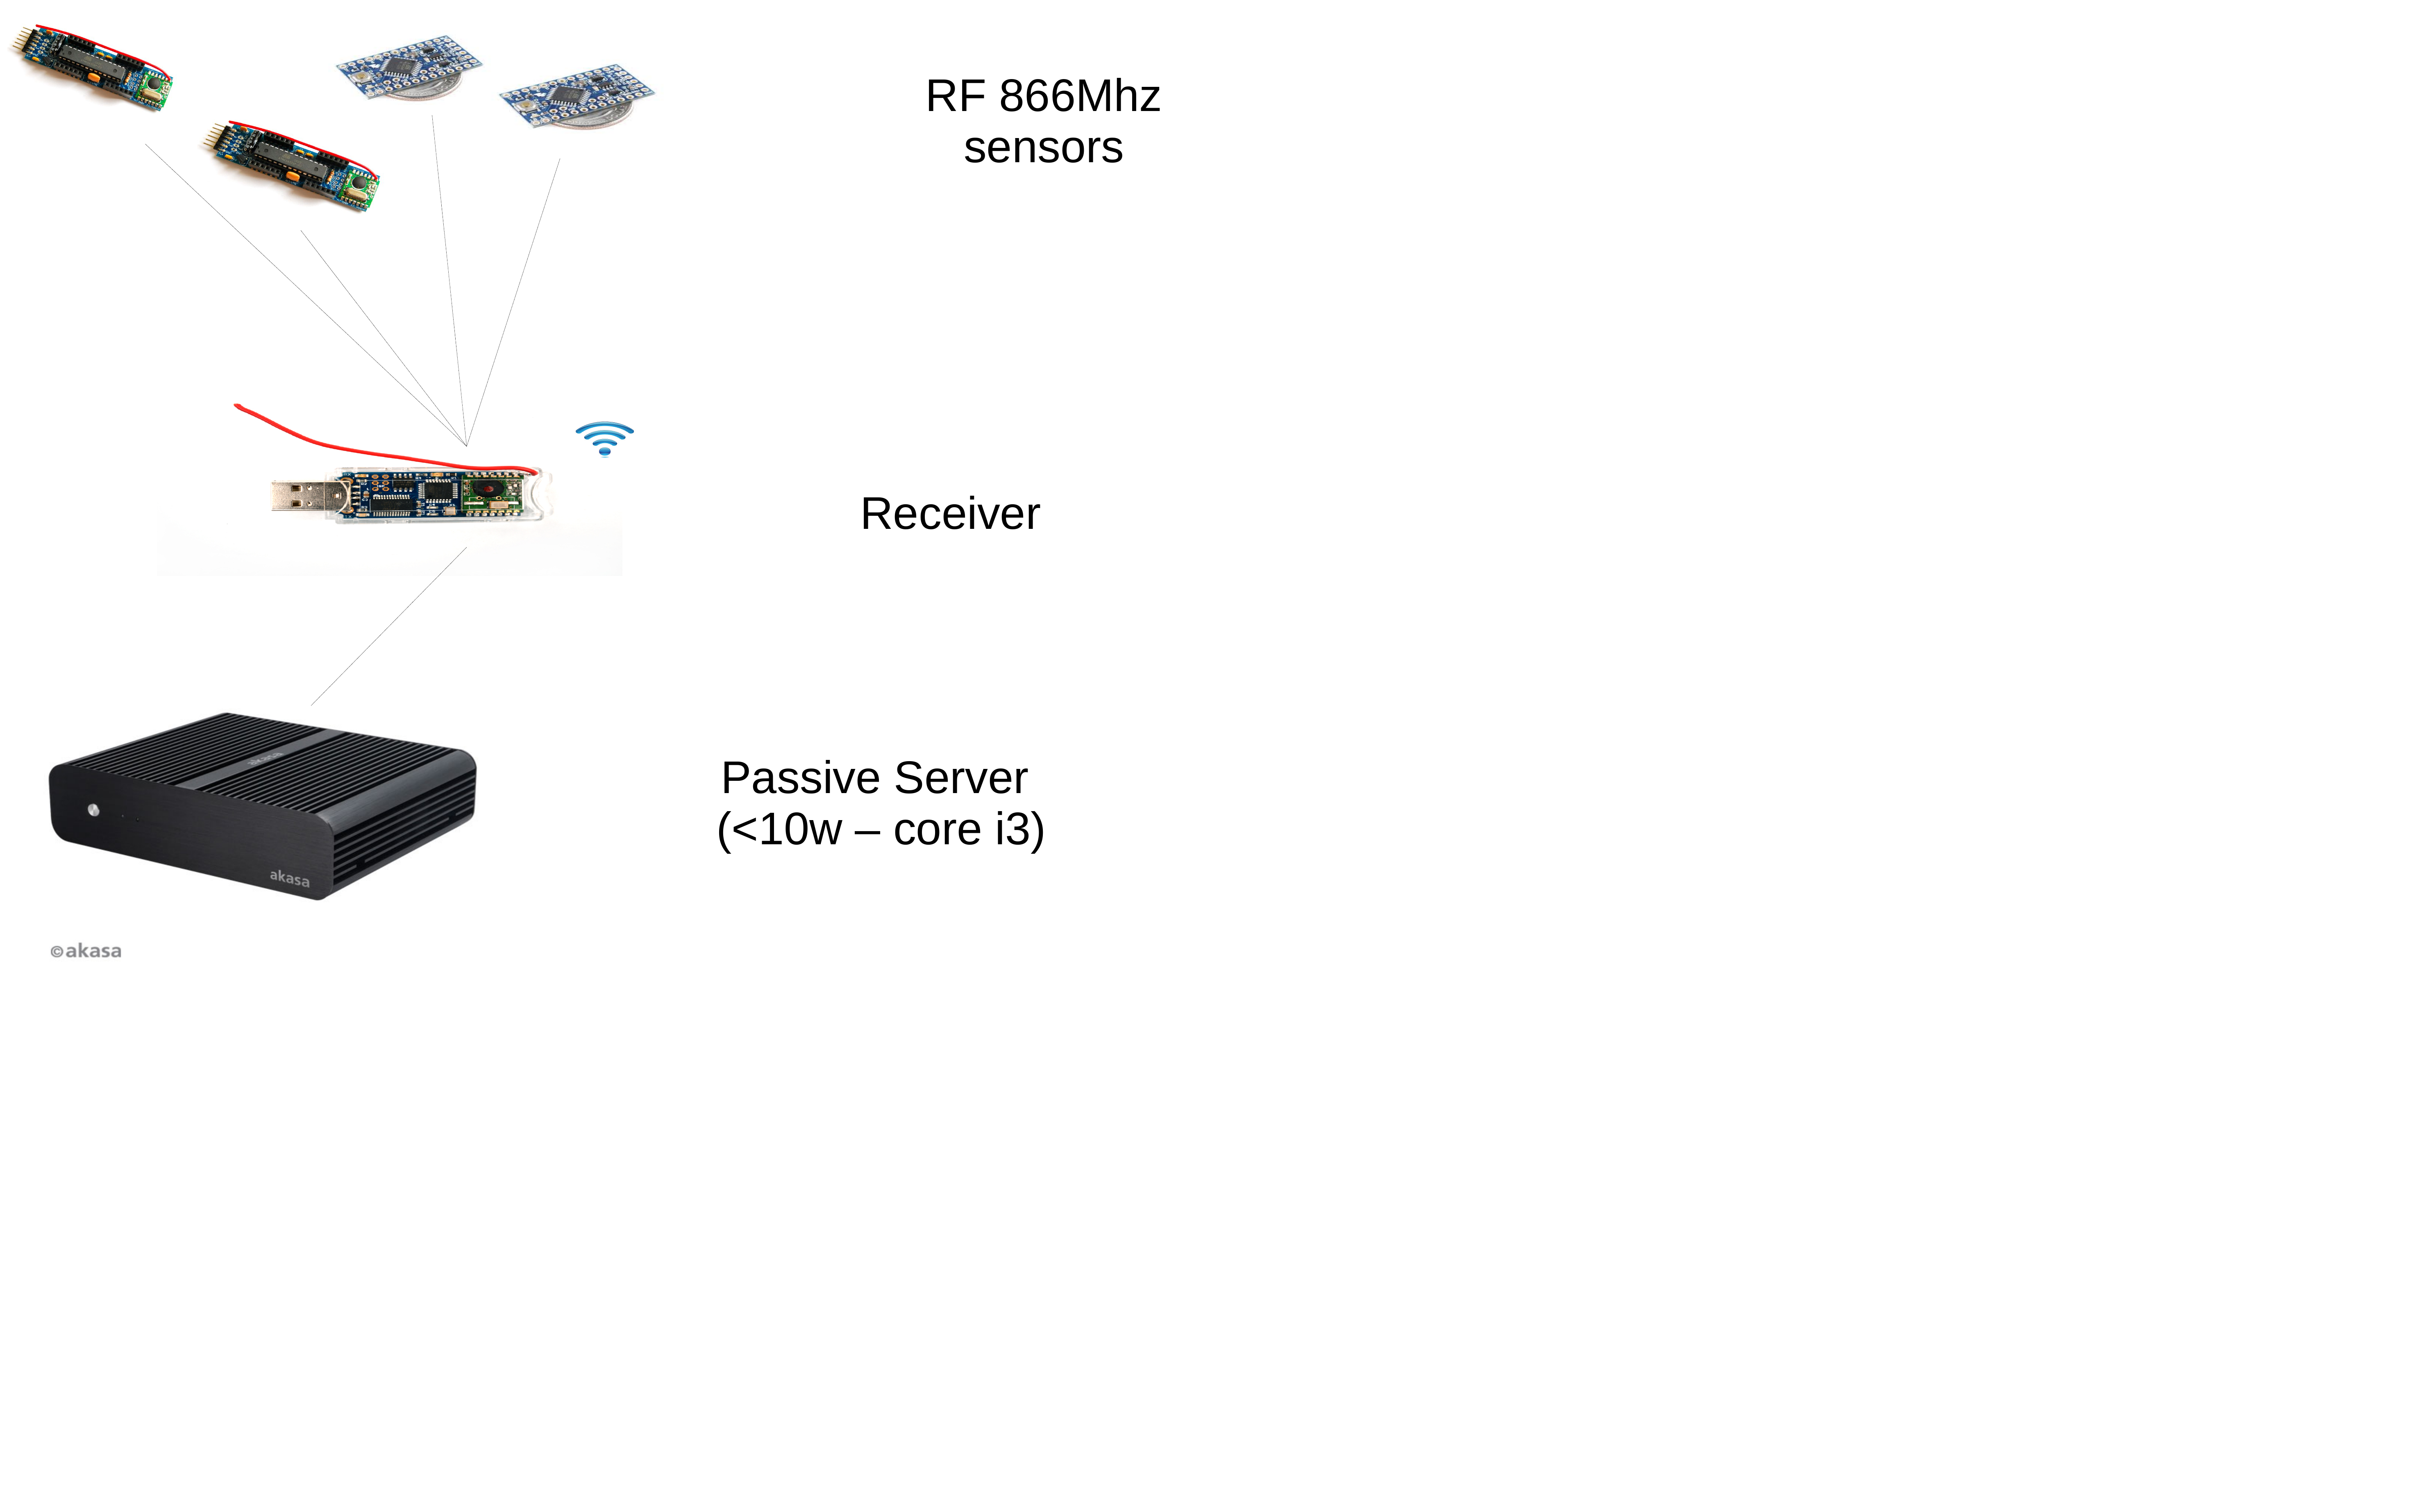

RF 866Mhz
sensors
Receiver
Passive Server
(<10w – core i3)